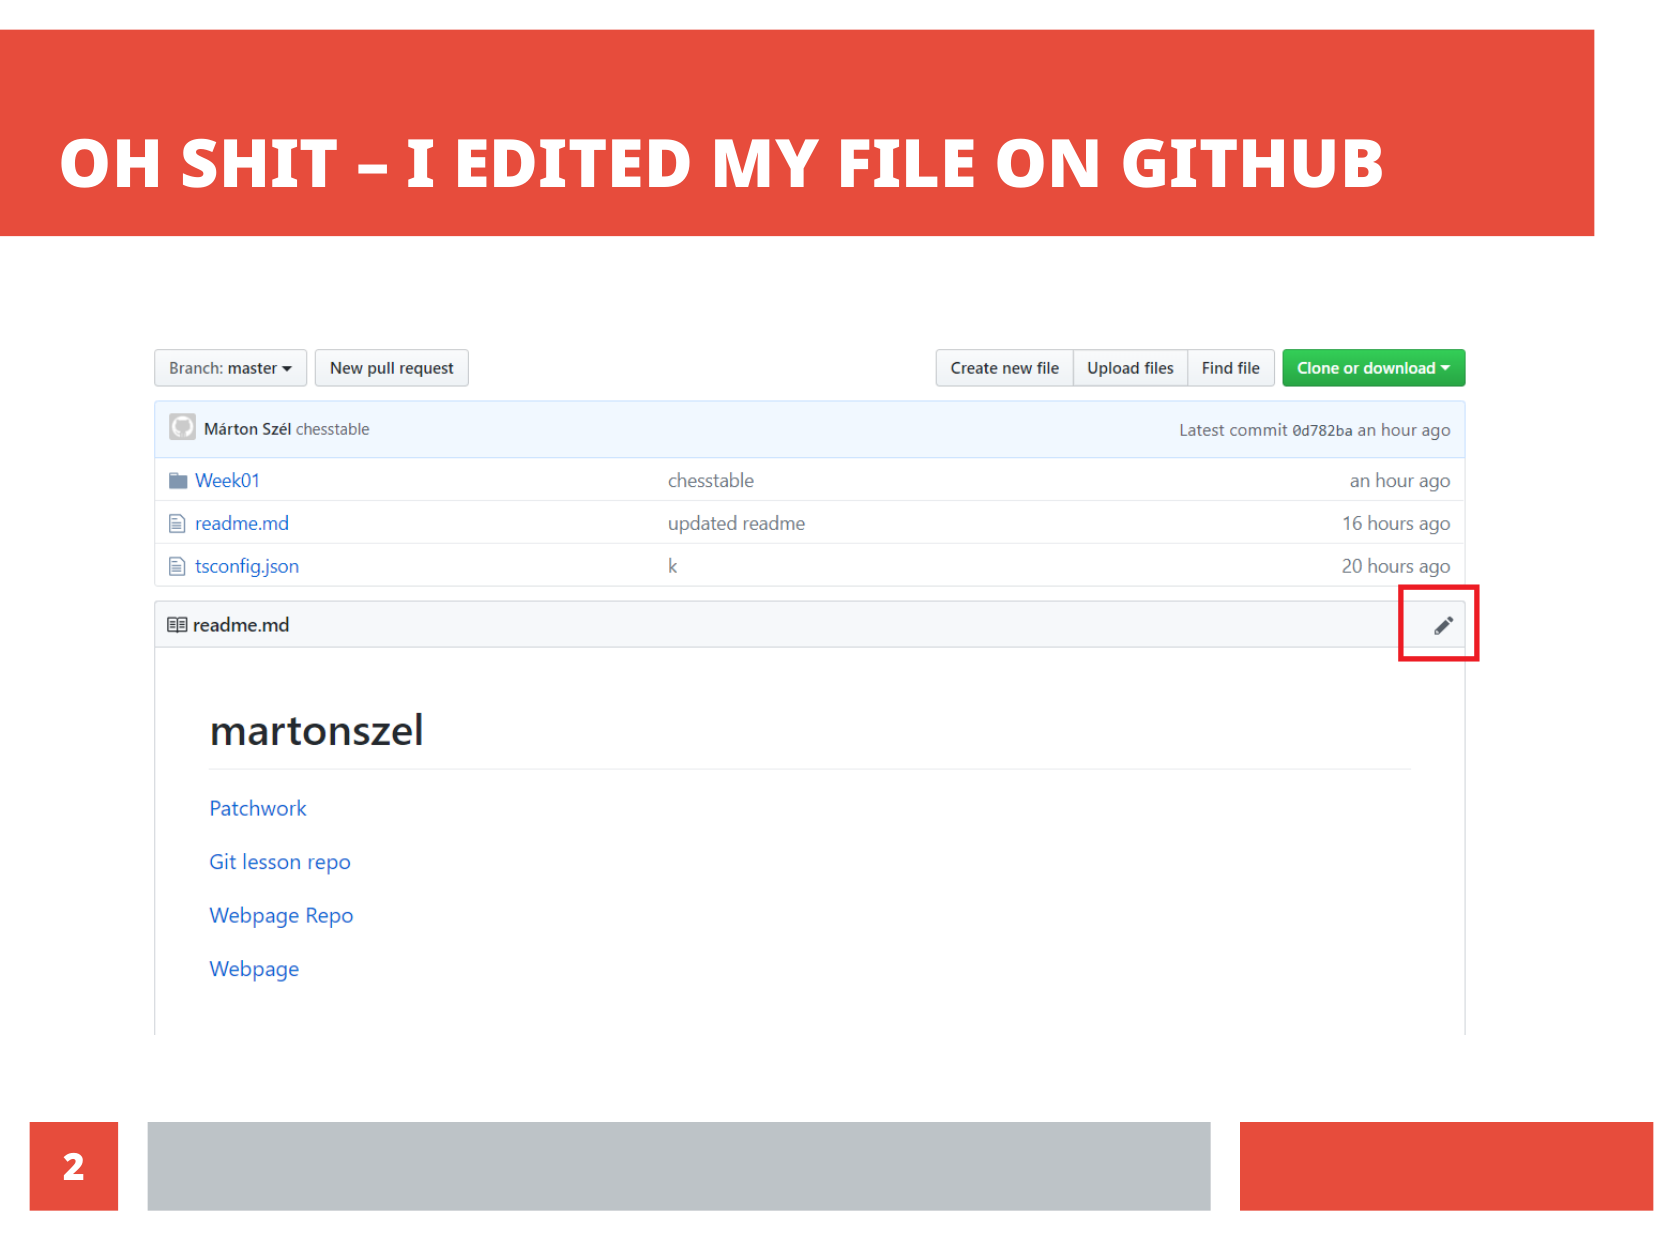

# OH SHIT – I EDITED MY FILE ON GITHUB
2